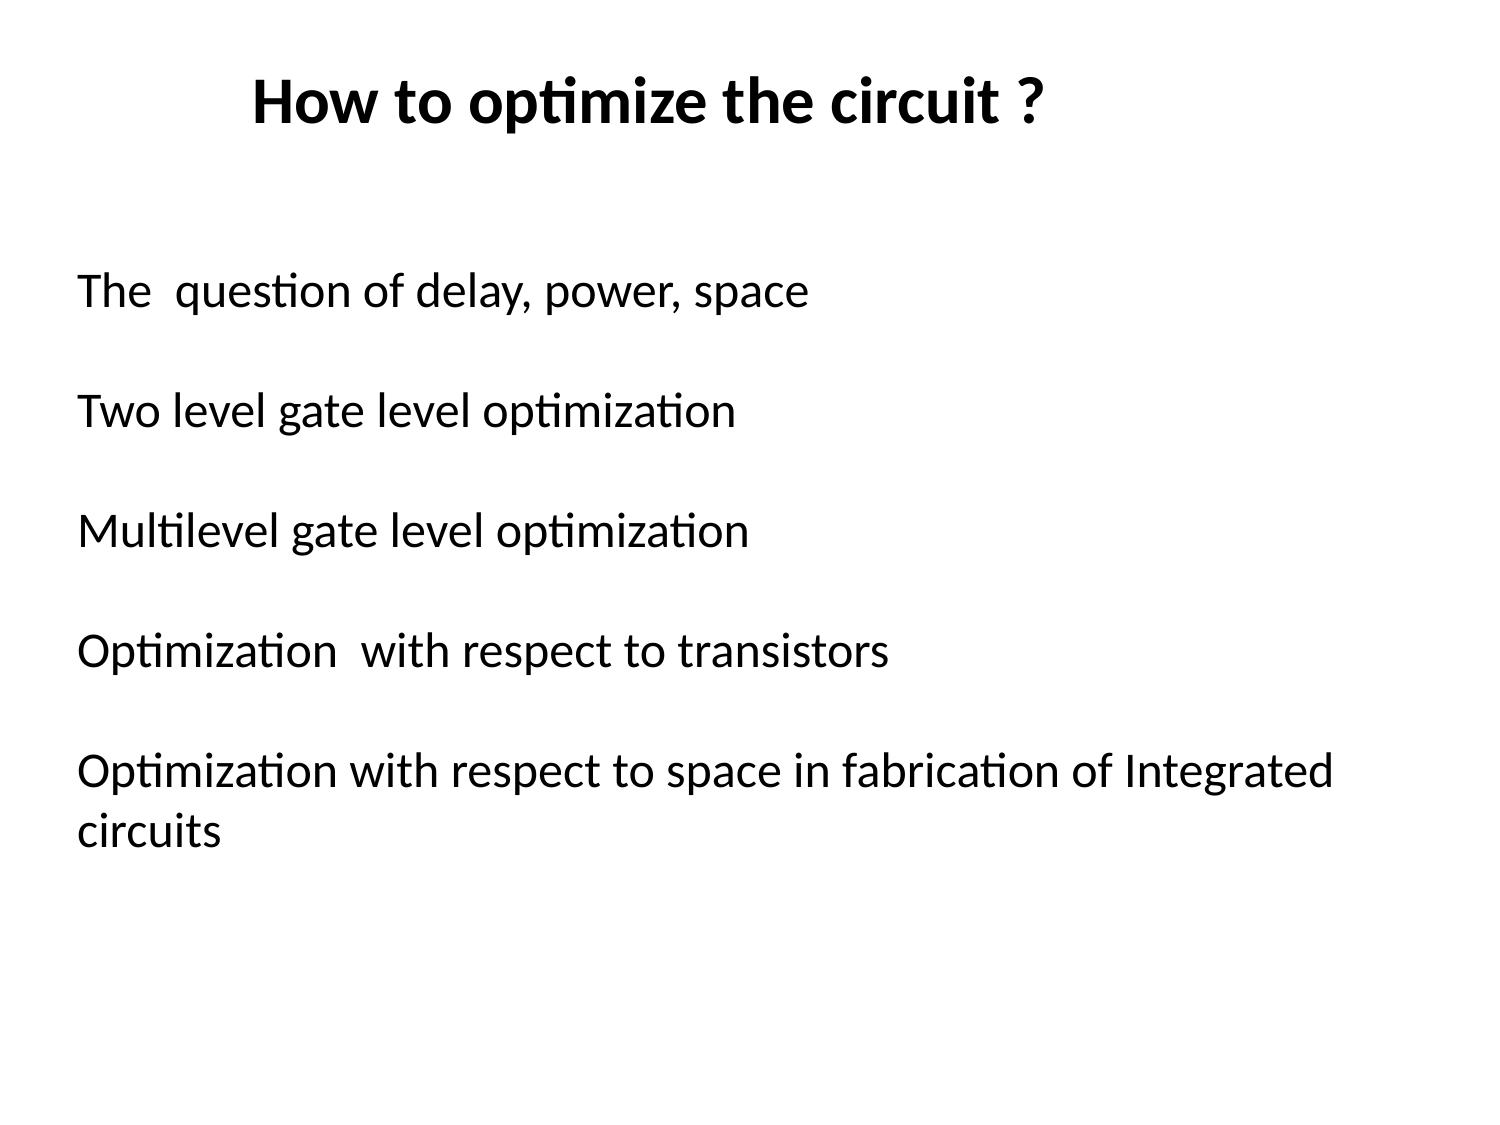

How to optimize the circuit ?
The question of delay, power, space
Two level gate level optimization
Multilevel gate level optimization
Optimization with respect to transistors
Optimization with respect to space in fabrication of Integrated circuits